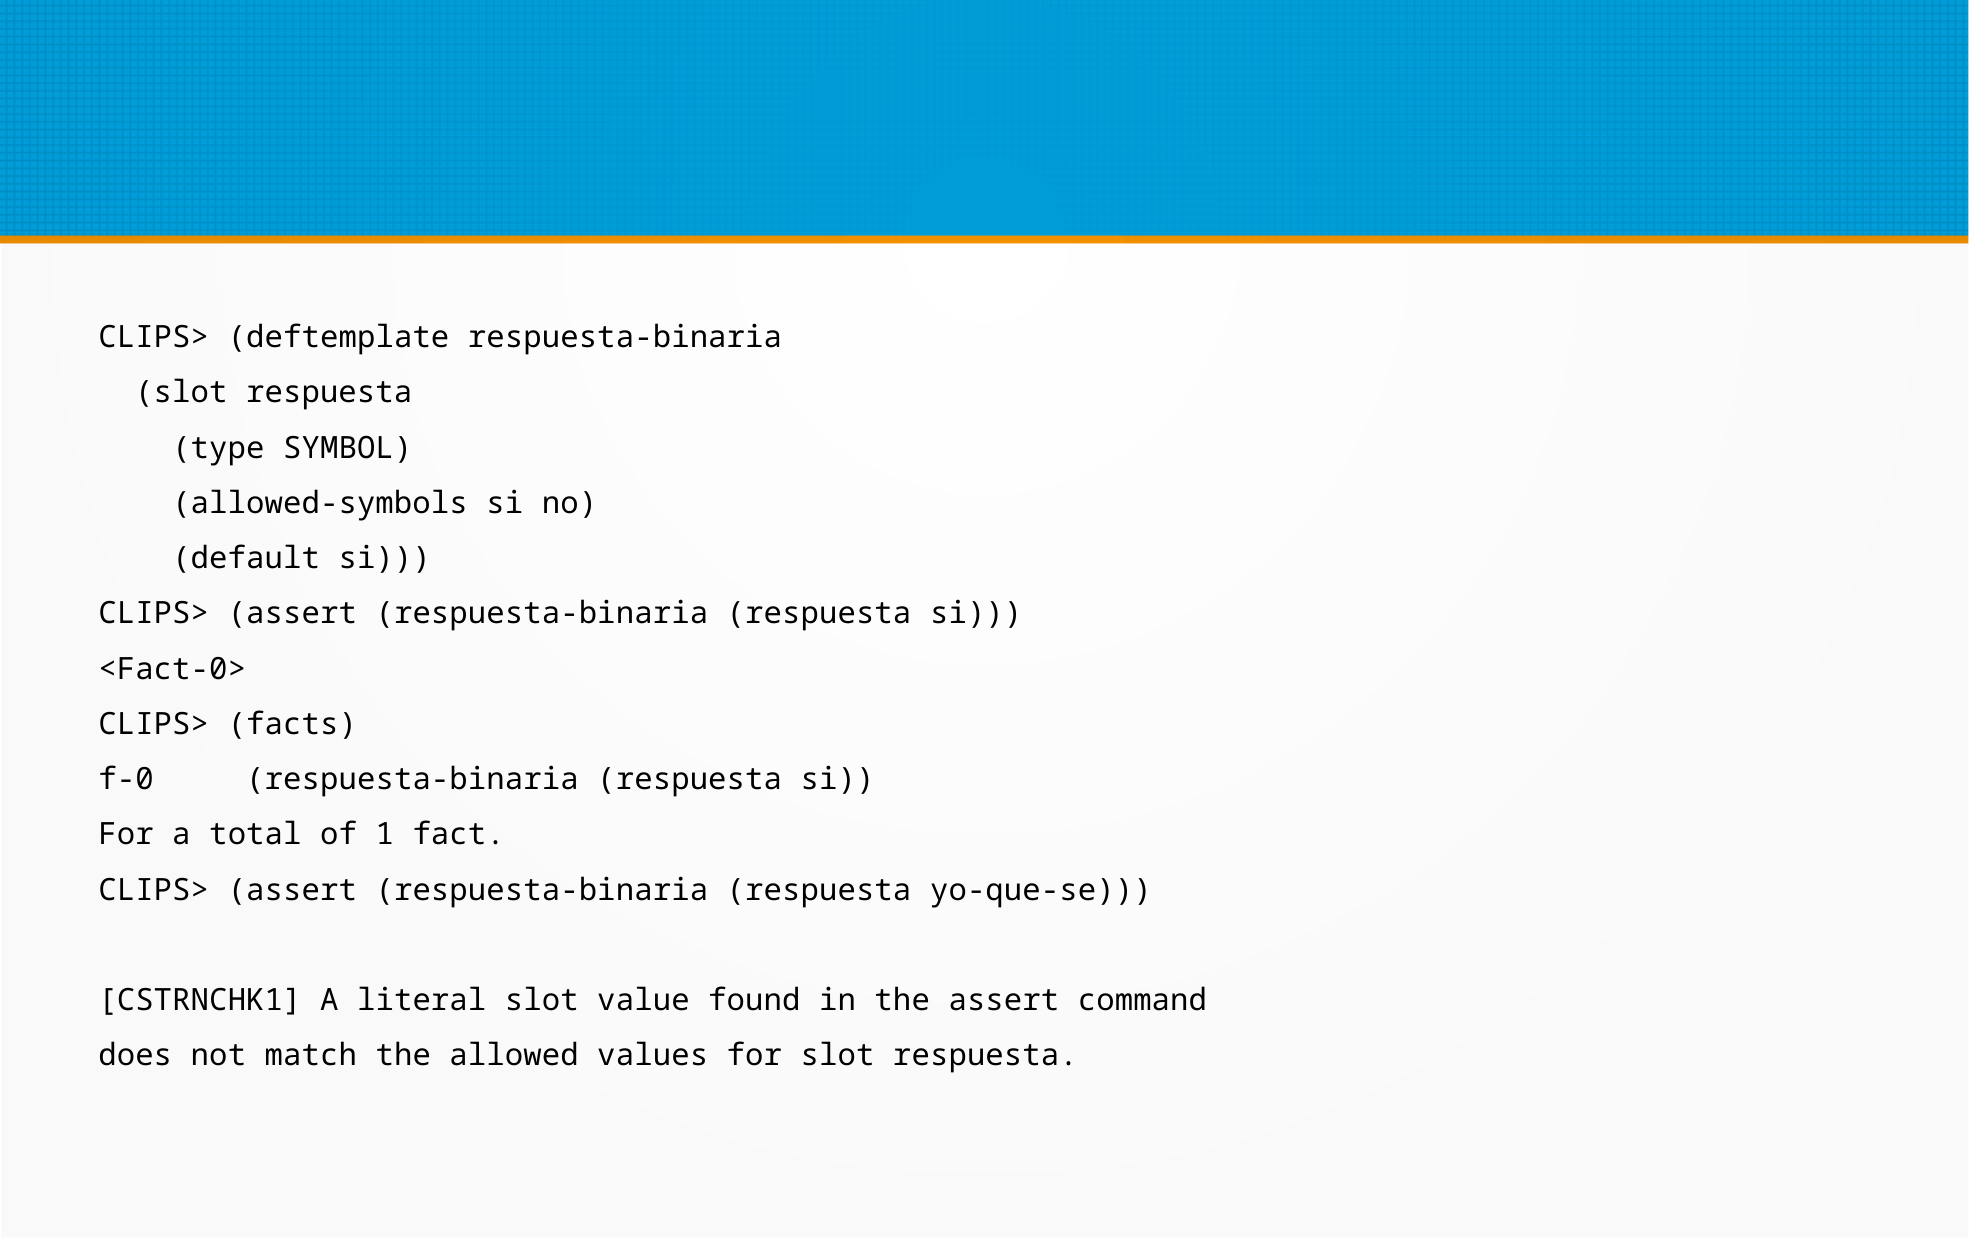

#
CLIPS> (deftemplate respuesta-binaria
 (slot respuesta
 (type SYMBOL)
 (allowed-symbols si no)
 (default si)))
CLIPS> (assert (respuesta-binaria (respuesta si)))
<Fact-0>
CLIPS> (facts)
f-0 (respuesta-binaria (respuesta si))
For a total of 1 fact.
CLIPS> (assert (respuesta-binaria (respuesta yo-que-se)))
[CSTRNCHK1] A literal slot value found in the assert command
does not match the allowed values for slot respuesta.